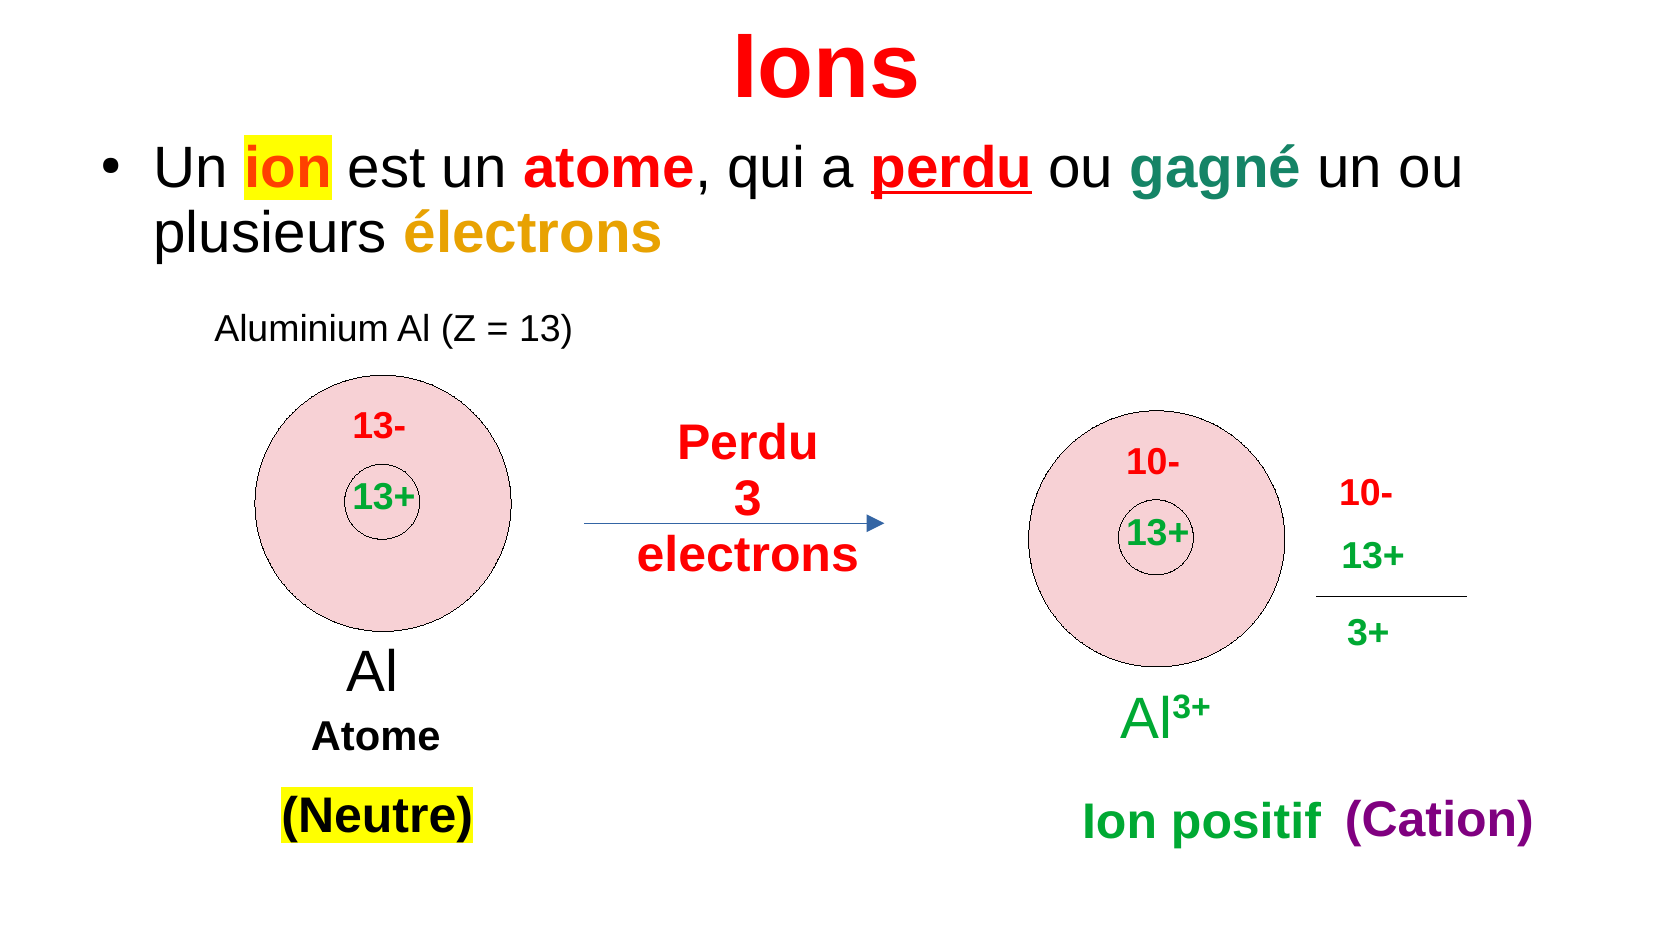

# Ions
Un ion est un atome, qui a perdu ou gagné un ou plusieurs électrons
Aluminium Al (Z = 13)
13-
Perdu
3
electrons
10-
10-
13+
13+
13+
3+
Al
Al3+
Atome
(Neutre)
(Cation)
Ion positif